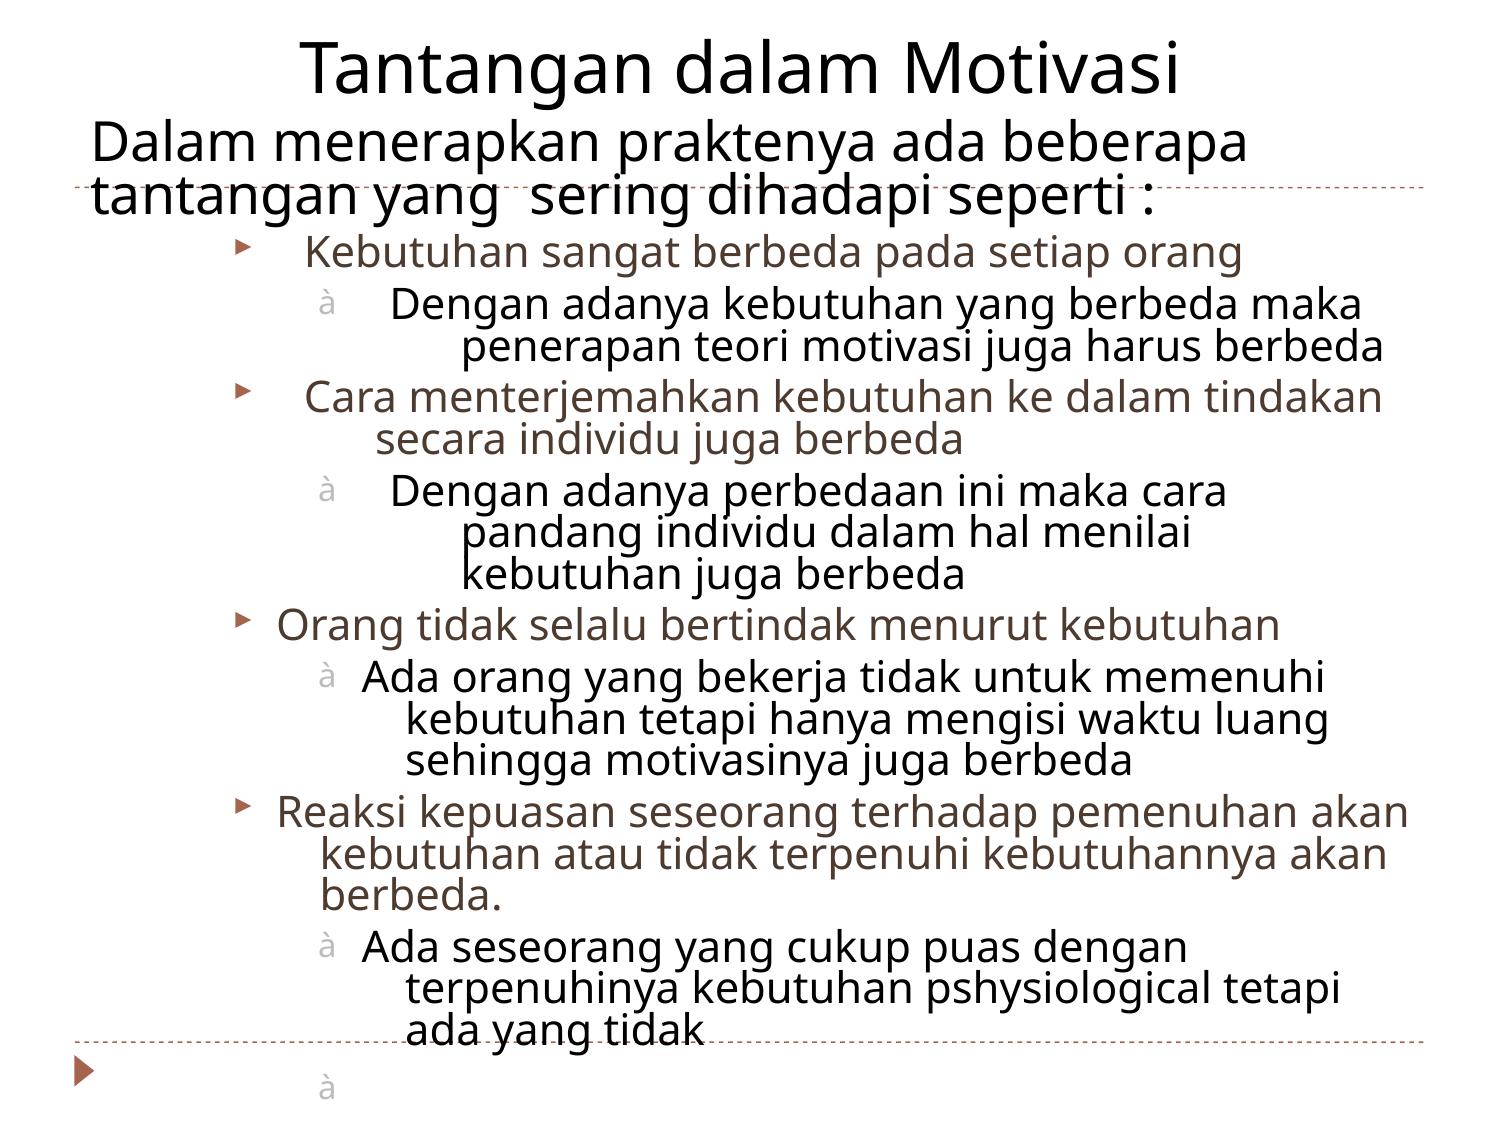

# Tantangan dalam Motivasi
Dalam menerapkan praktenya ada beberapa tantangan yang sering dihadapi seperti :
Kebutuhan sangat berbeda pada setiap orang
Dengan adanya kebutuhan yang berbeda maka penerapan teori motivasi juga harus berbeda
Cara menterjemahkan kebutuhan ke dalam tindakan secara individu juga berbeda
Dengan adanya perbedaan ini maka cara pandang individu dalam hal menilai kebutuhan juga berbeda
Orang tidak selalu bertindak menurut kebutuhan
Ada orang yang bekerja tidak untuk memenuhi kebutuhan tetapi hanya mengisi waktu luang sehingga motivasinya juga berbeda
Reaksi kepuasan seseorang terhadap pemenuhan akan kebutuhan atau tidak terpenuhi kebutuhannya akan berbeda.
Ada seseorang yang cukup puas dengan terpenuhinya kebutuhan pshysiological tetapi ada yang tidak